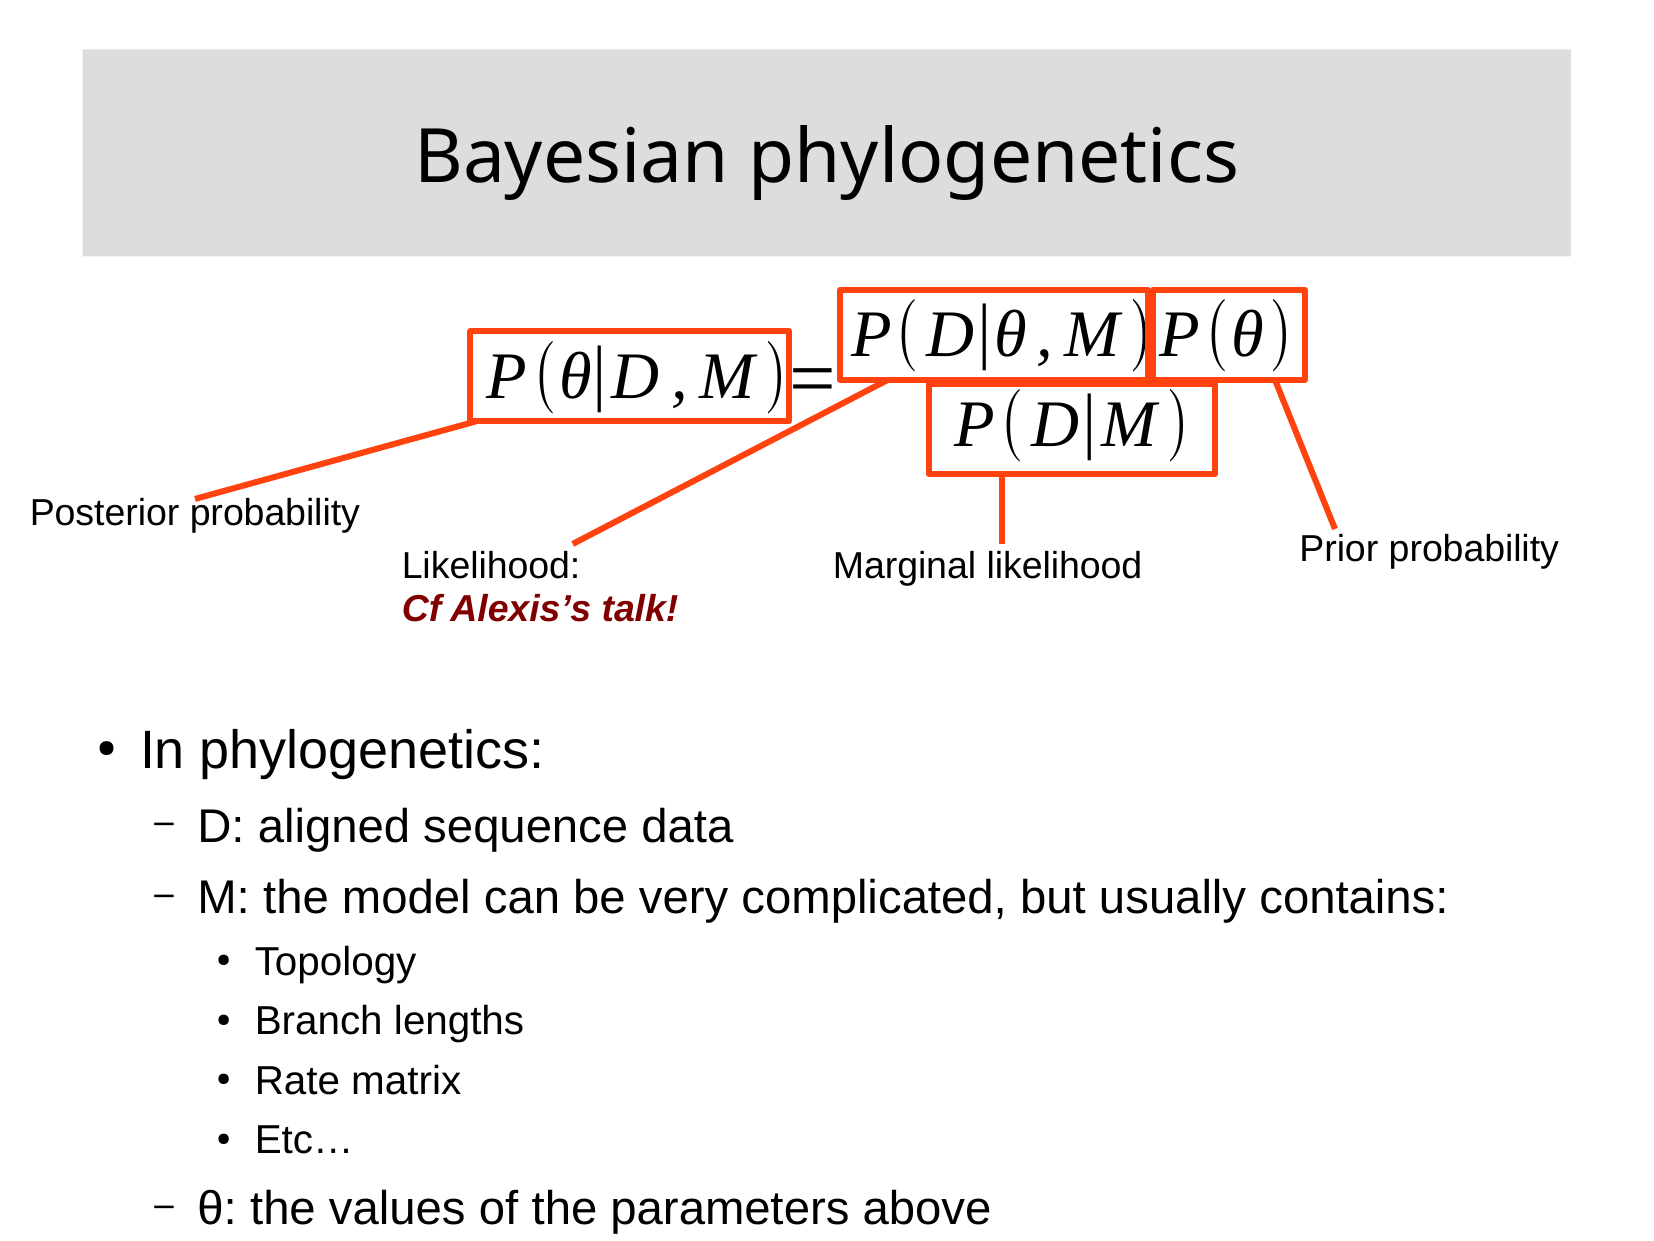

# Bayesian phylogenetics
Posterior probability
Prior probability
Likelihood:
Cf Alexis’s talk!
Marginal likelihood
In phylogenetics:
D: aligned sequence data
M: the model can be very complicated, but usually contains:
Topology
Branch lengths
Rate matrix
Etc…
θ: the values of the parameters above